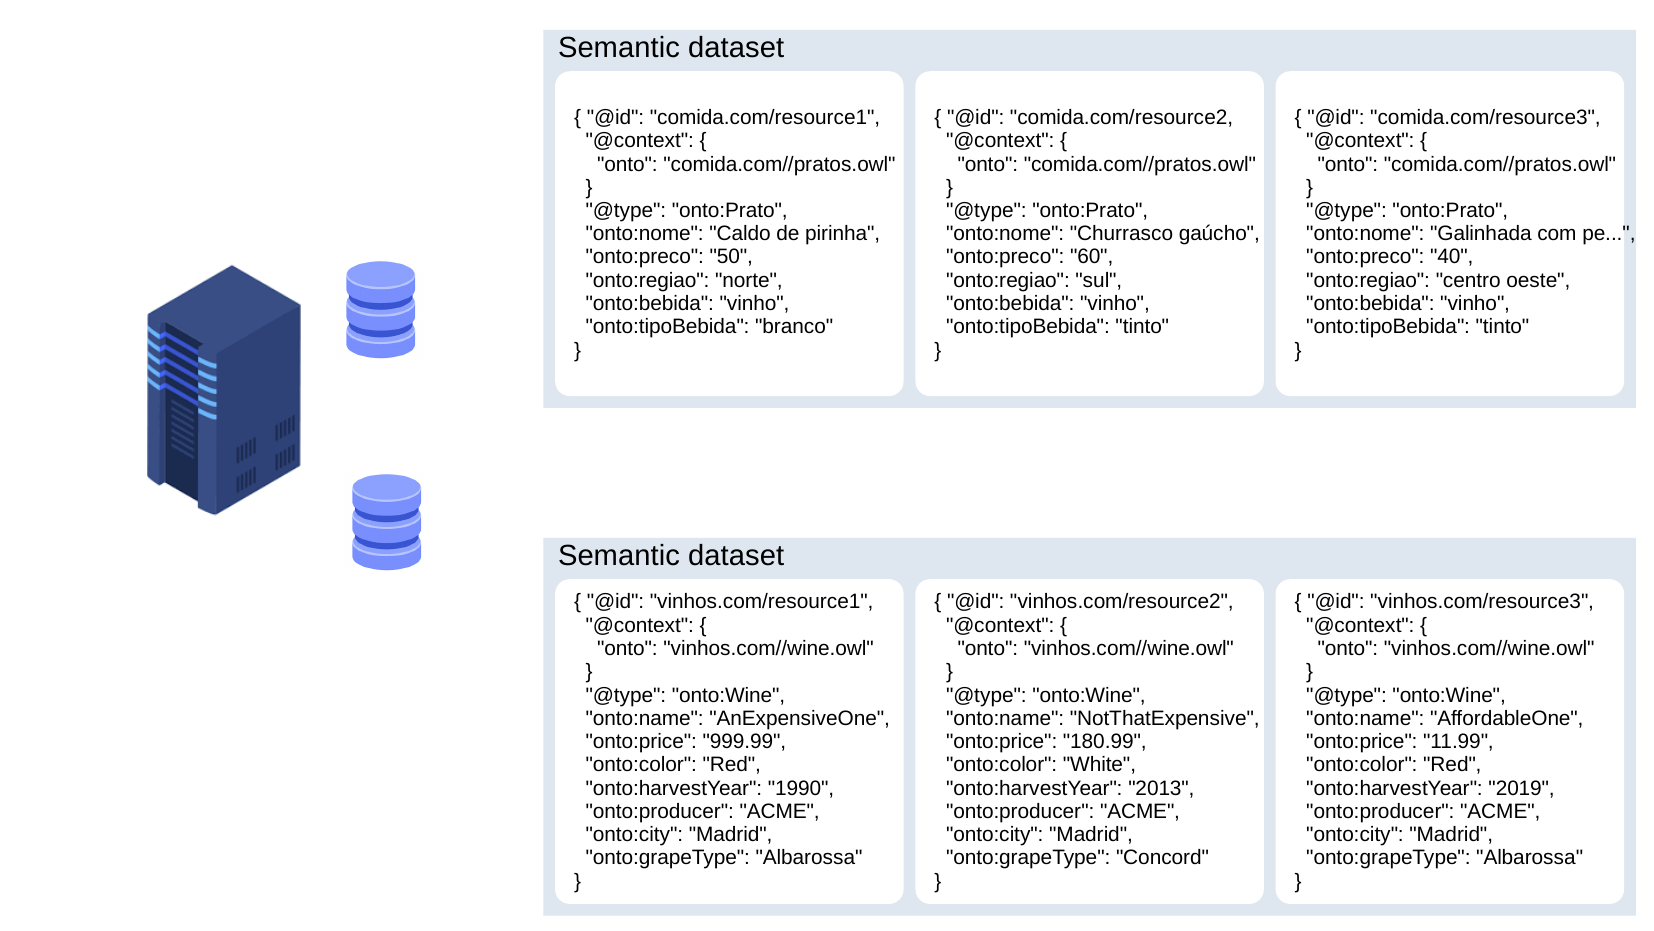

Semantic dataset
{ "@id": "comida.com/resource1",
 "@context": {
 "onto": "comida.com//pratos.owl"
 }
 "@type": "onto:Prato",
 "onto:nome": "Caldo de pirinha",
 "onto:preco": "50",
 "onto:regiao": "norte",
 "onto:bebida": "vinho",
 "onto:tipoBebida": "branco"
}
{ "@id": "comida.com/resource2,
 "@context": {
 "onto": "comida.com//pratos.owl"
 }
 "@type": "onto:Prato",
 "onto:nome": "Churrasco gaúcho",
 "onto:preco": "60",
 "onto:regiao": "sul",
 "onto:bebida": "vinho",
 "onto:tipoBebida": "tinto"
}
{ "@id": "comida.com/resource3",
 "@context": {
 "onto": "comida.com//pratos.owl"
 }
 "@type": "onto:Prato",
 "onto:nome": "Galinhada com pe...",
 "onto:preco": "40",
 "onto:regiao": "centro oeste",
 "onto:bebida": "vinho",
 "onto:tipoBebida": "tinto"
}
Semantic dataset
{ "@id": "vinhos.com/resource1",
 "@context": {
 "onto": "vinhos.com//wine.owl"
 }
 "@type": "onto:Wine",
 "onto:name": "AnExpensiveOne",
 "onto:price": "999.99",
 "onto:color": "Red",
 "onto:harvestYear": "1990",
 "onto:producer": "ACME",
 "onto:city": "Madrid",
 "onto:grapeType": "Albarossa"
}
{ "@id": "vinhos.com/resource2",
 "@context": {
 "onto": "vinhos.com//wine.owl"
 }
 "@type": "onto:Wine",
 "onto:name": "NotThatExpensive",
 "onto:price": "180.99",
 "onto:color": "White",
 "onto:harvestYear": "2013",
 "onto:producer": "ACME",
 "onto:city": "Madrid",
 "onto:grapeType": "Concord"
}
{ "@id": "vinhos.com/resource3",
 "@context": {
 "onto": "vinhos.com//wine.owl"
 }
 "@type": "onto:Wine",
 "onto:name": "AffordableOne",
 "onto:price": "11.99",
 "onto:color": "Red",
 "onto:harvestYear": "2019",
 "onto:producer": "ACME",
 "onto:city": "Madrid",
 "onto:grapeType": "Albarossa"
}